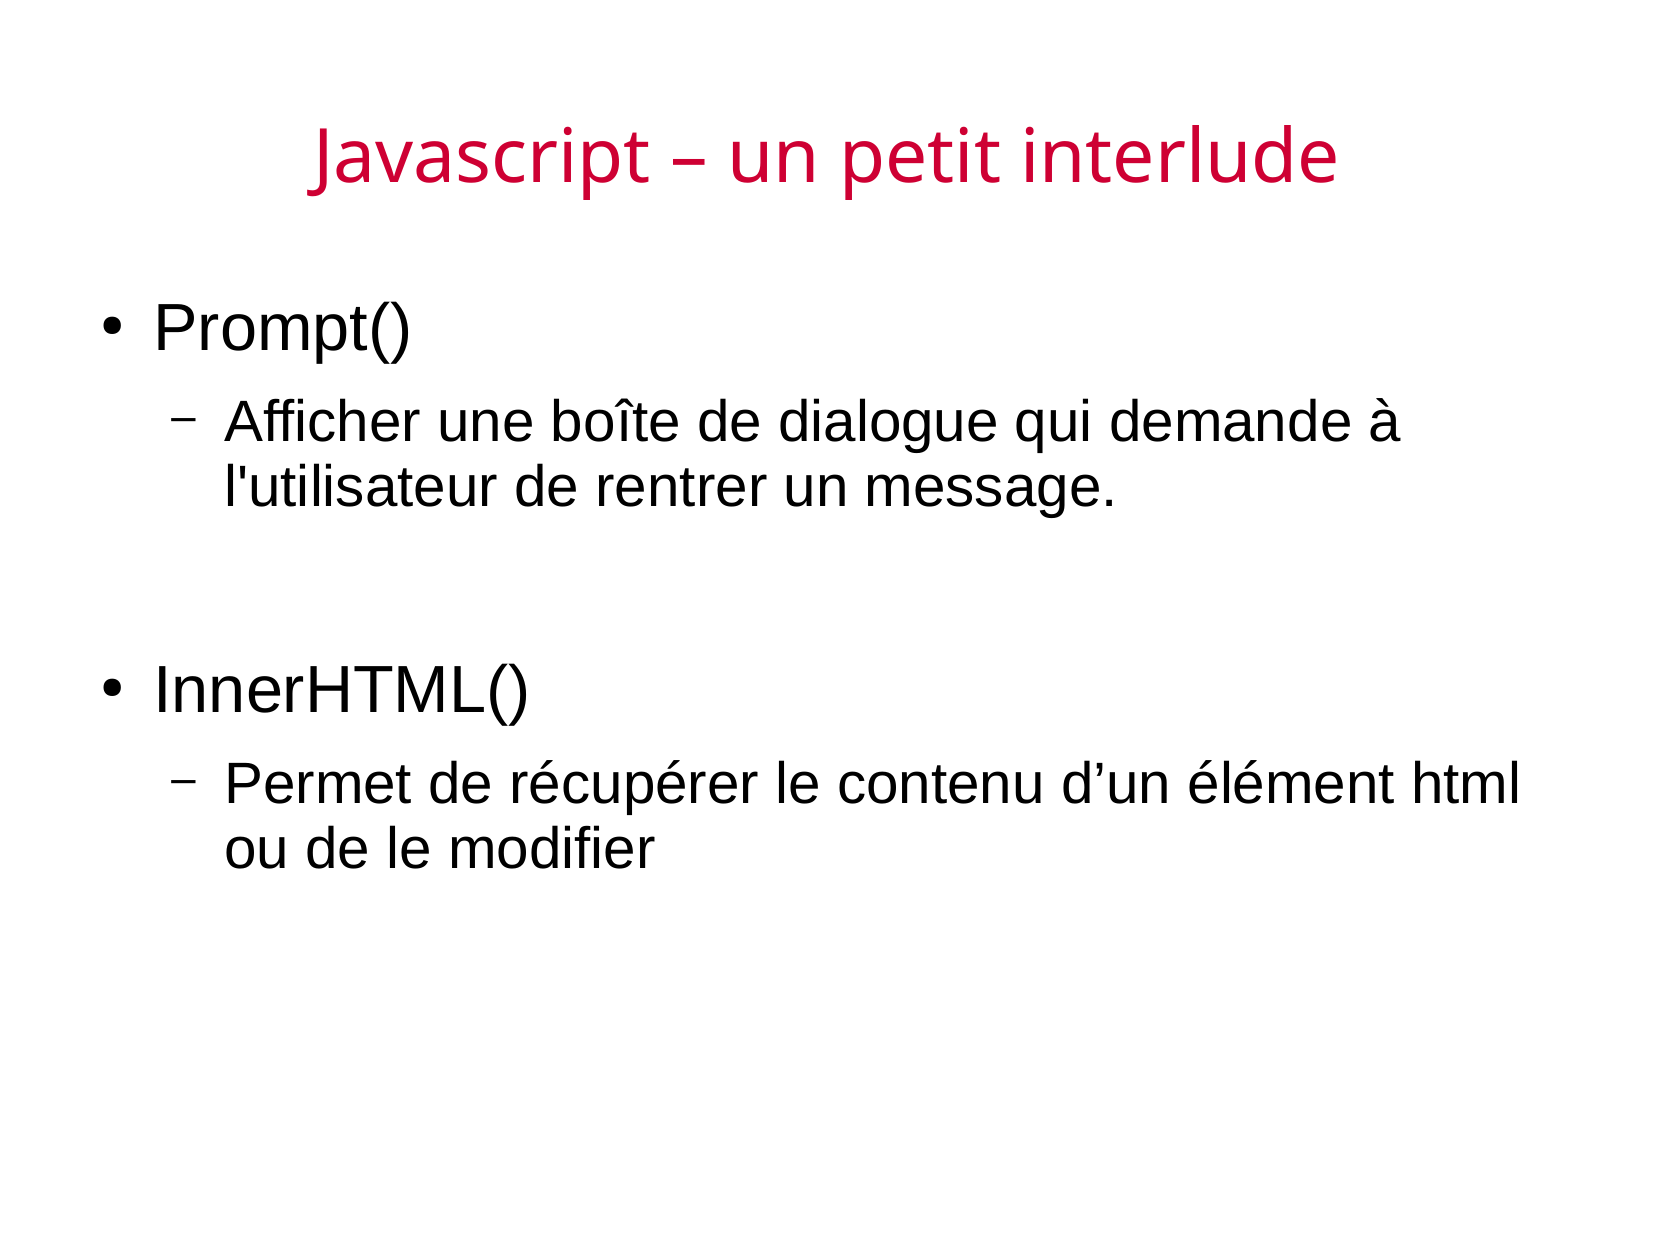

Javascript – un petit interlude
# Prompt()
Afficher une boîte de dialogue qui demande à l'utilisateur de rentrer un message.
InnerHTML()
Permet de récupérer le contenu d’un élément html ou de le modifier